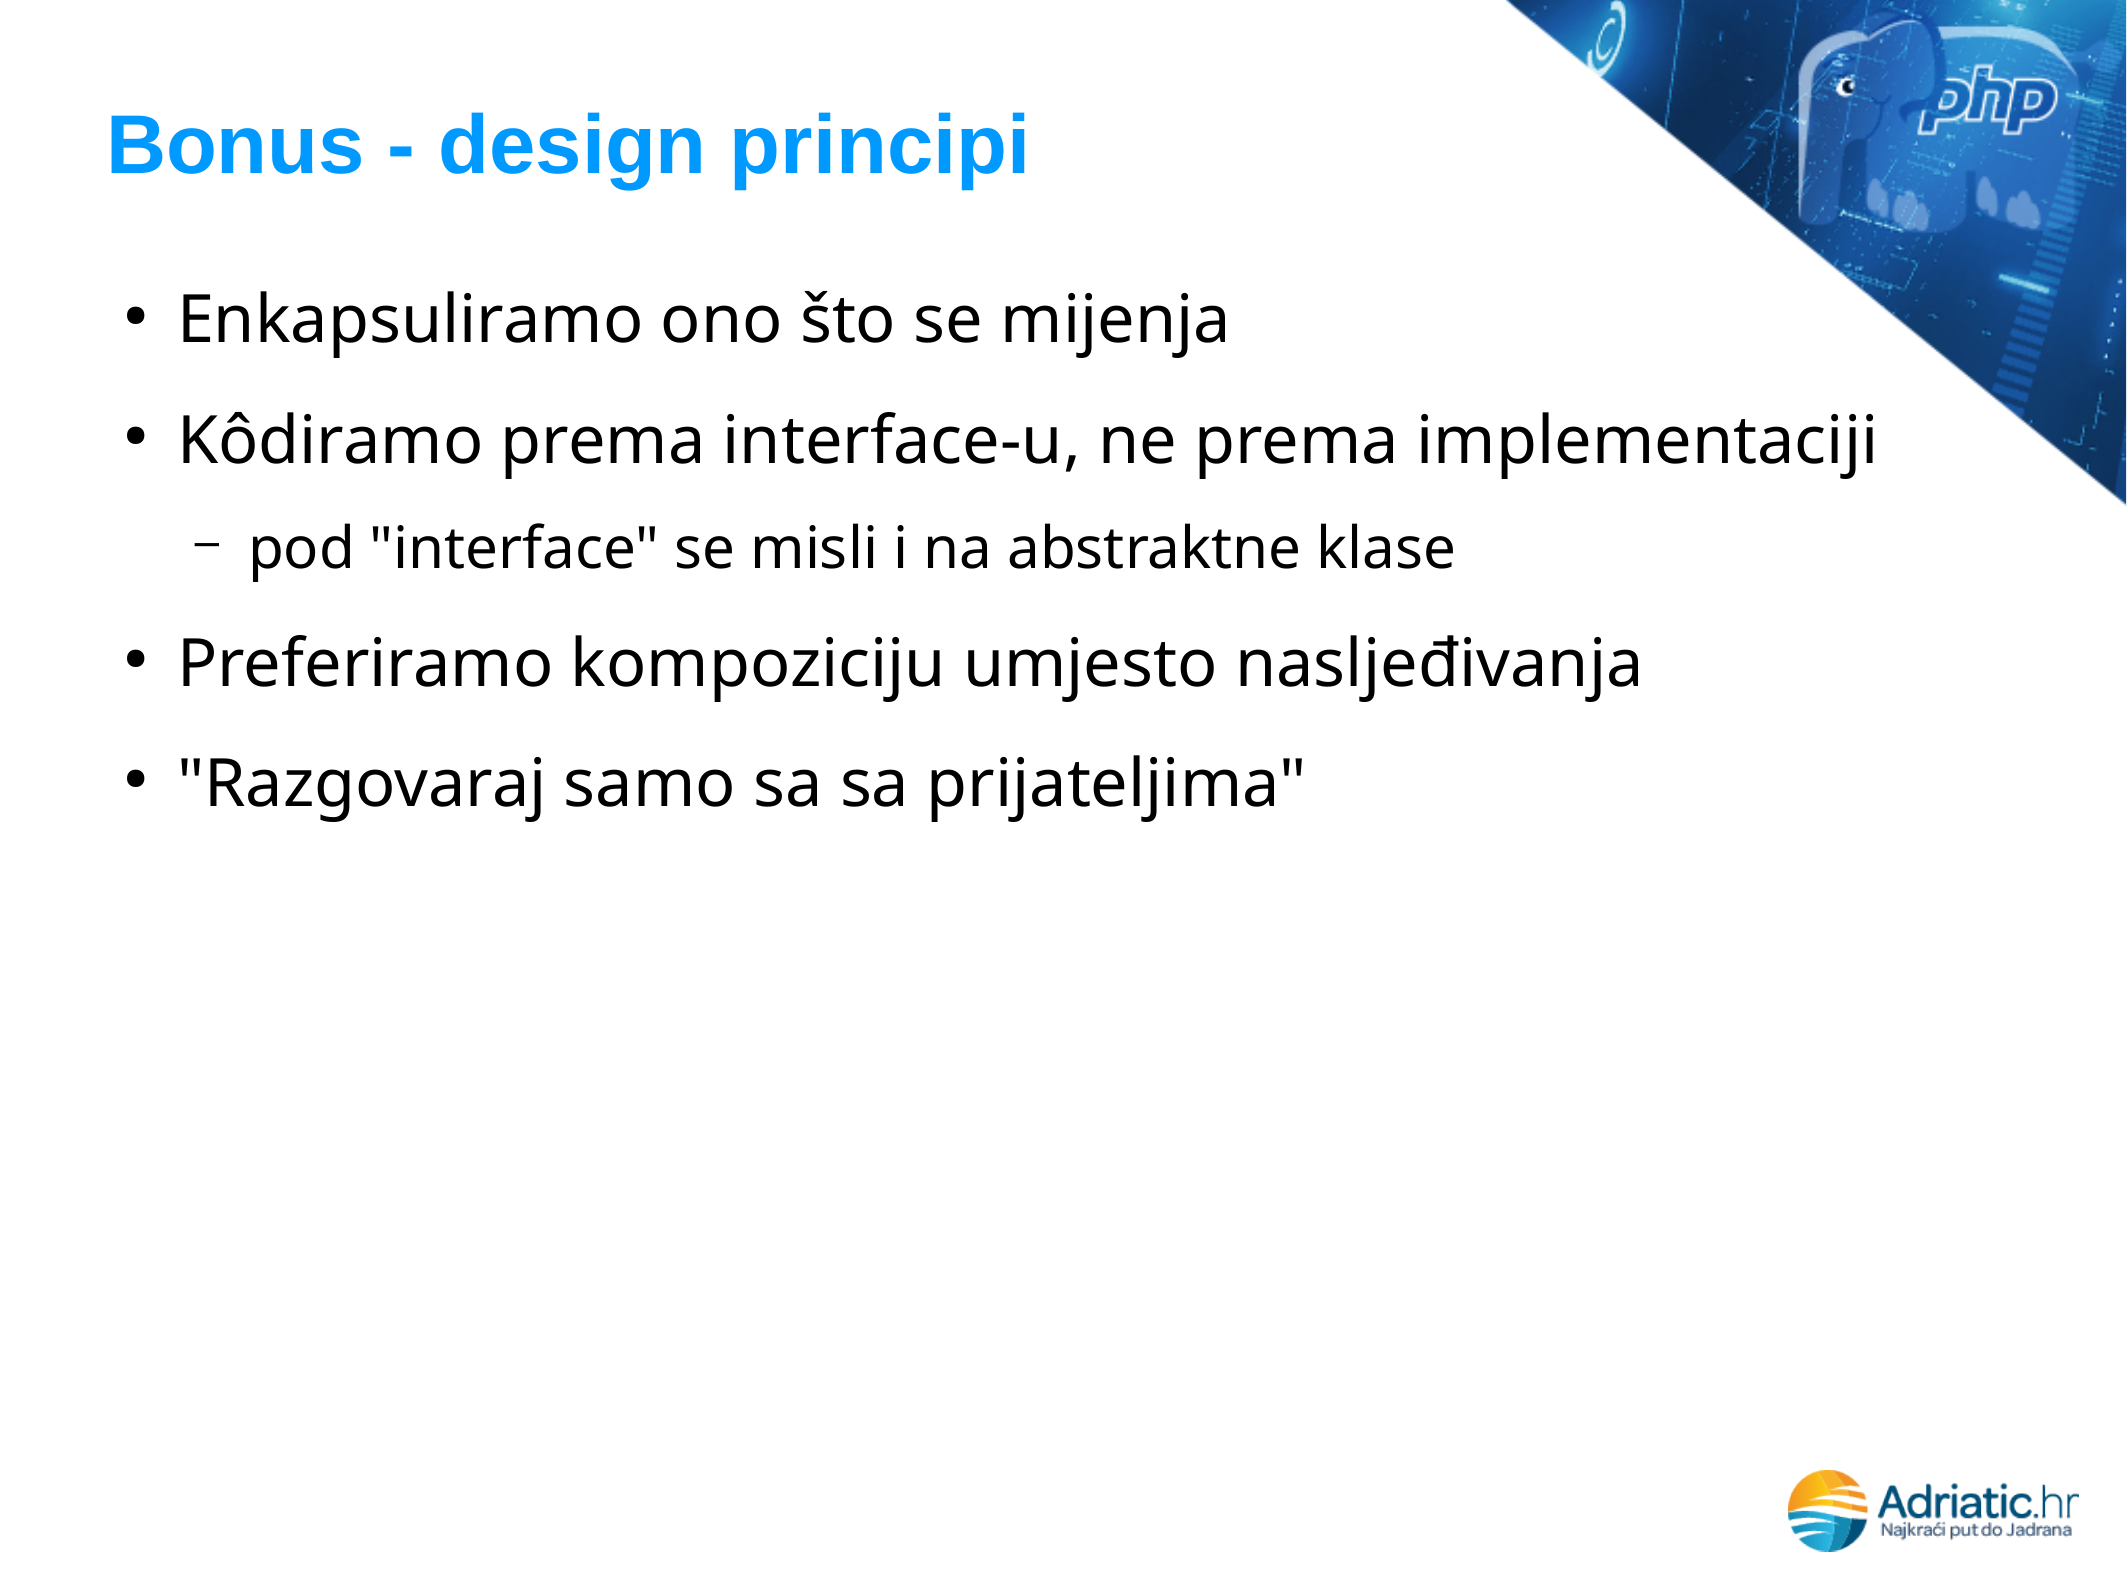

# Bonus - design principi
Enkapsuliramo ono što se mijenja
Kôdiramo prema interface-u, ne prema implementaciji
pod "interface" se misli i na abstraktne klase
Preferiramo kompoziciju umjesto nasljeđivanja
"Razgovaraj samo sa sa prijateljima"